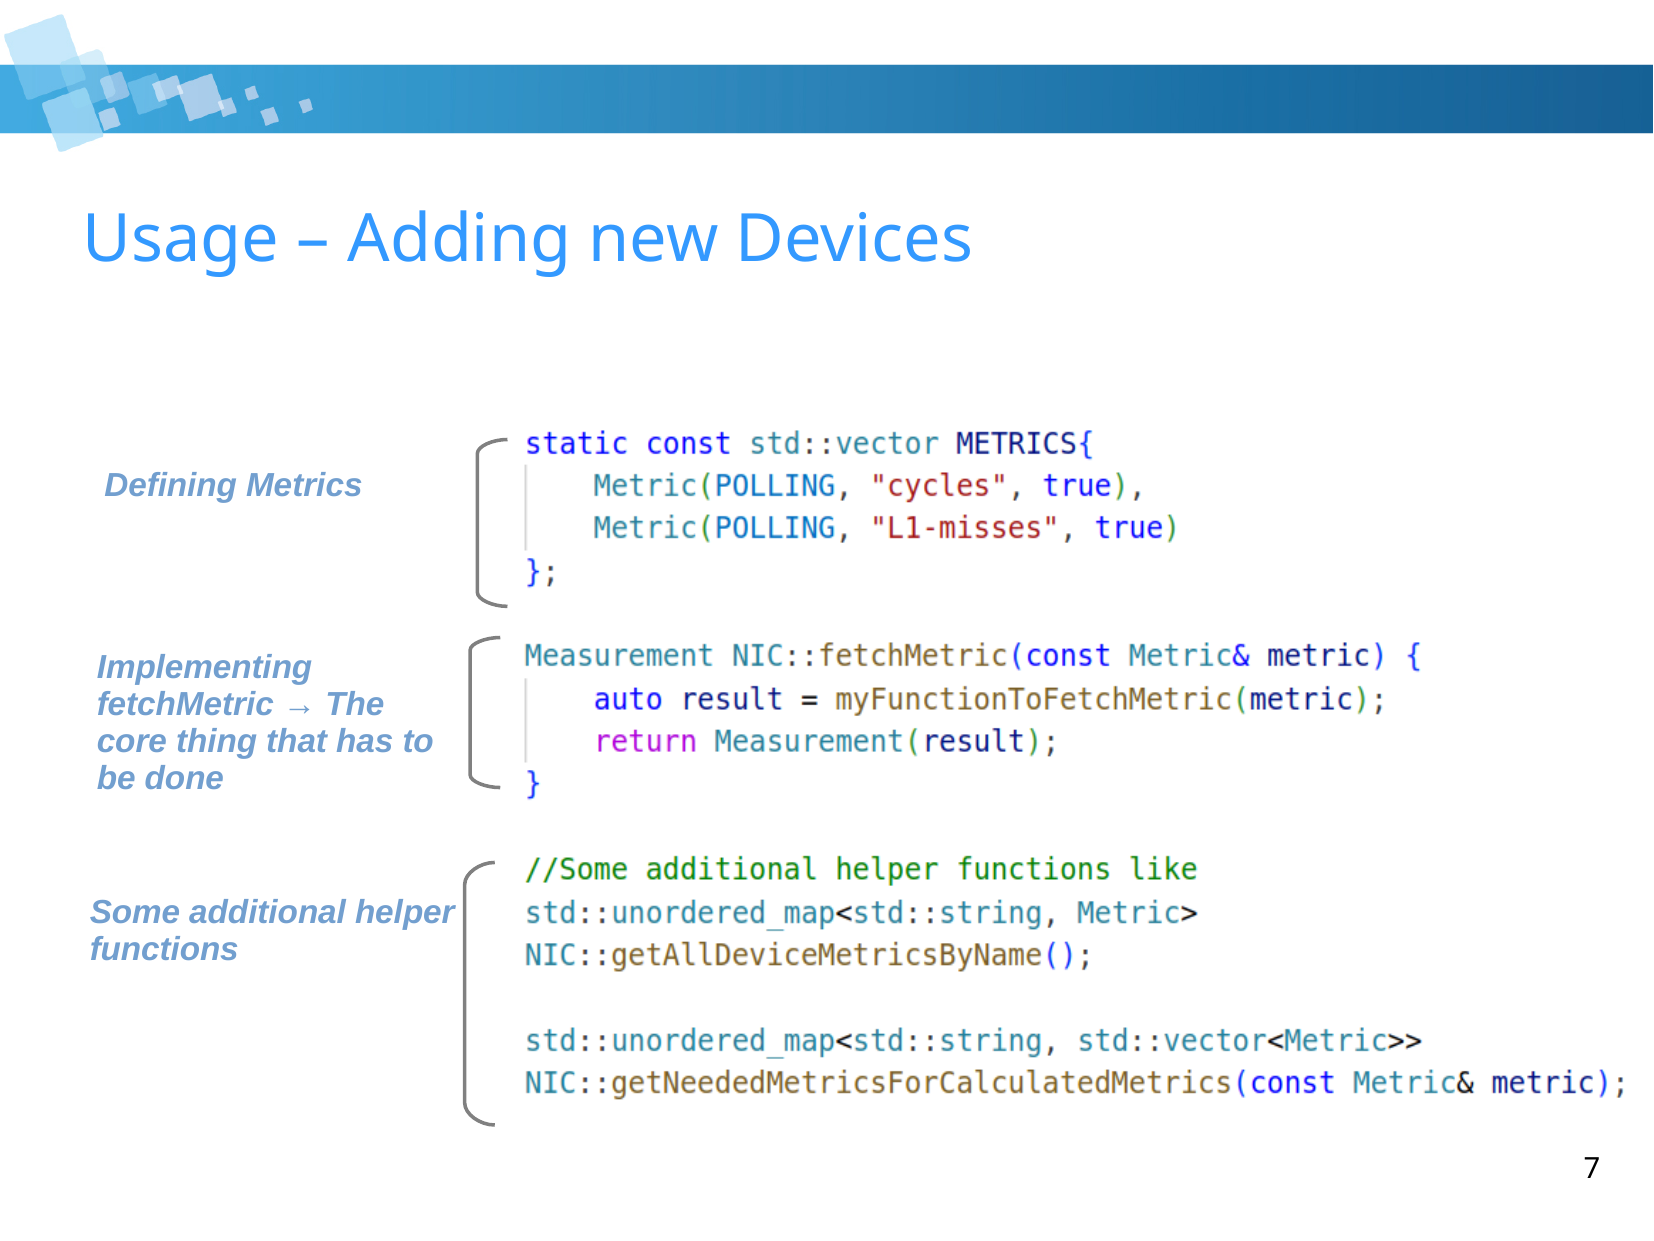

# Usage – Adding new Devices
Defining Metrics
Implementing fetchMetric → The core thing that has to be done
Some additional helper functions
7